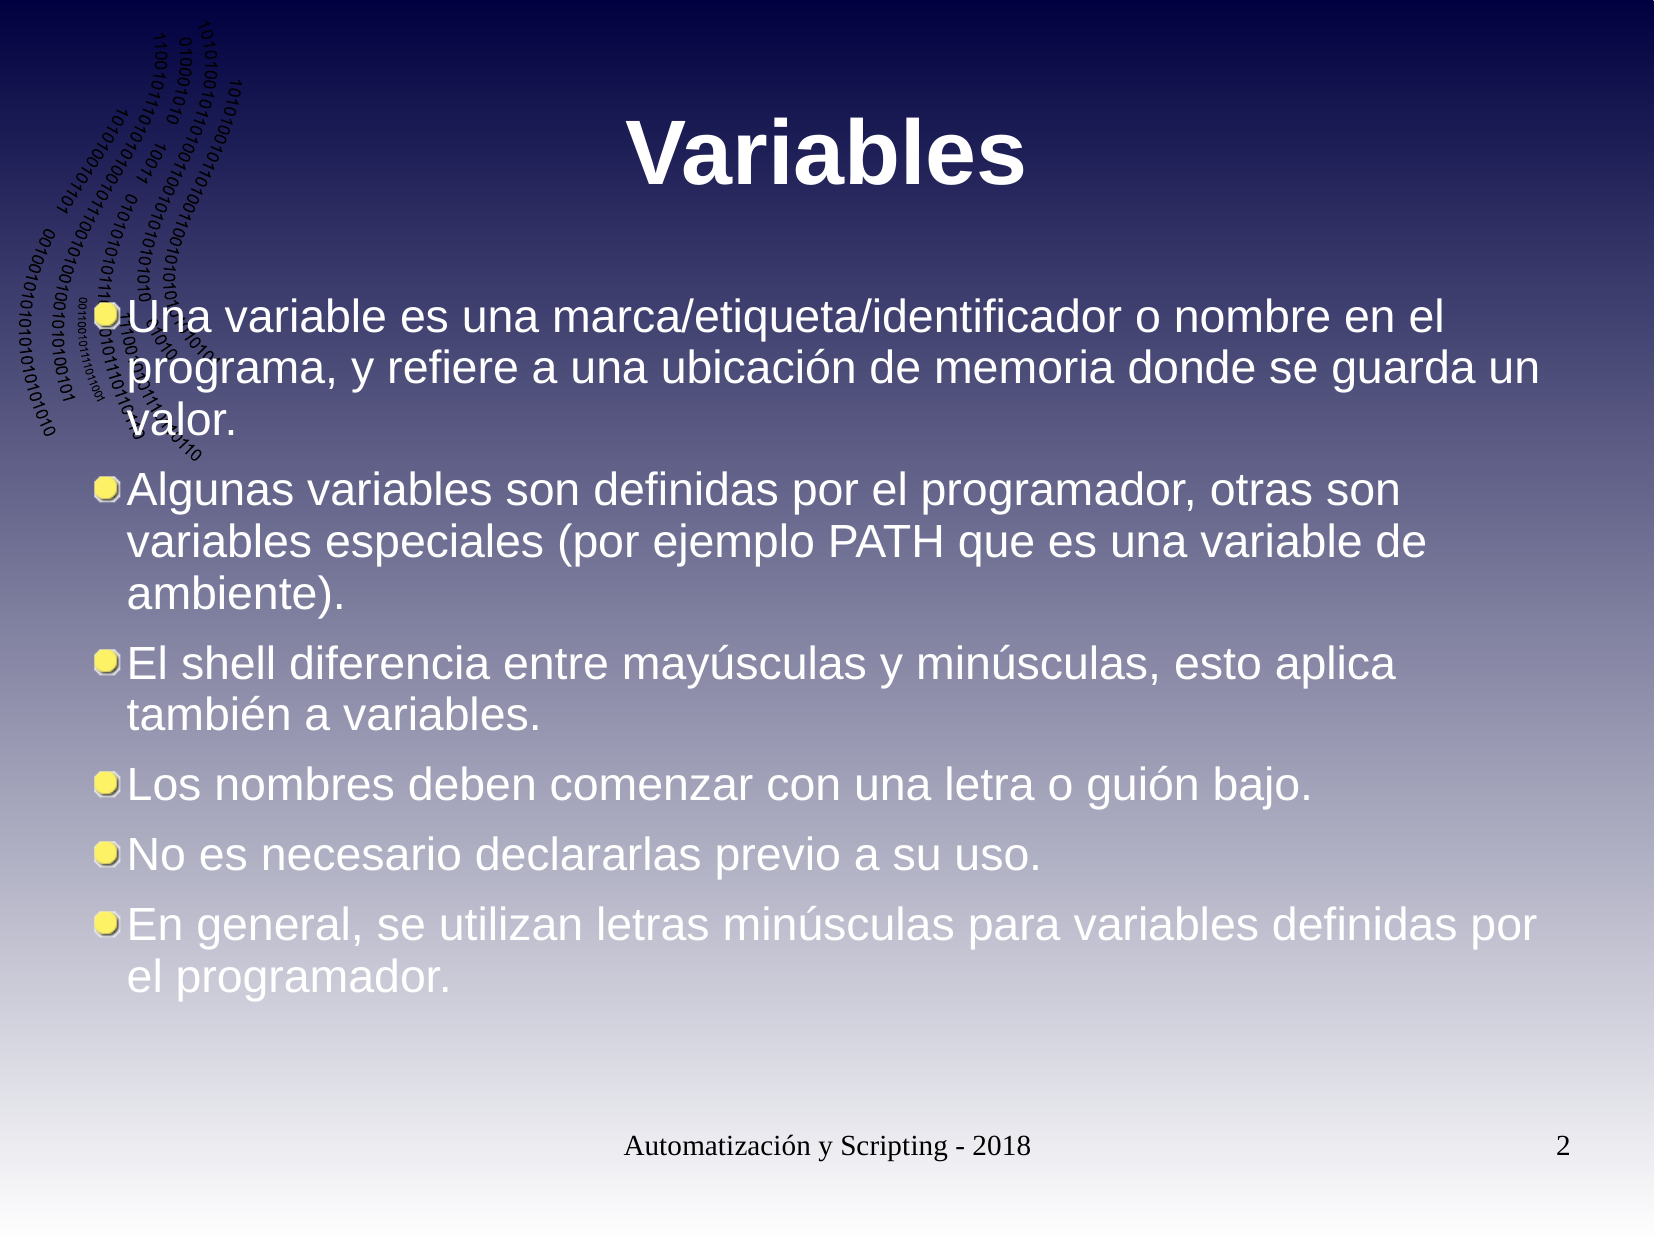

# Variables
Una variable es una marca/etiqueta/identificador o nombre en el programa, y refiere a una ubicación de memoria donde se guarda un valor.
Algunas variables son definidas por el programador, otras son variables especiales (por ejemplo PATH que es una variable de ambiente).
El shell diferencia entre mayúsculas y minúsculas, esto aplica también a variables.
Los nombres deben comenzar con una letra o guión bajo.
No es necesario declararlas previo a su uso.
En general, se utilizan letras minúsculas para variables definidas por el programador.
Automatización y Scripting - 2018
2